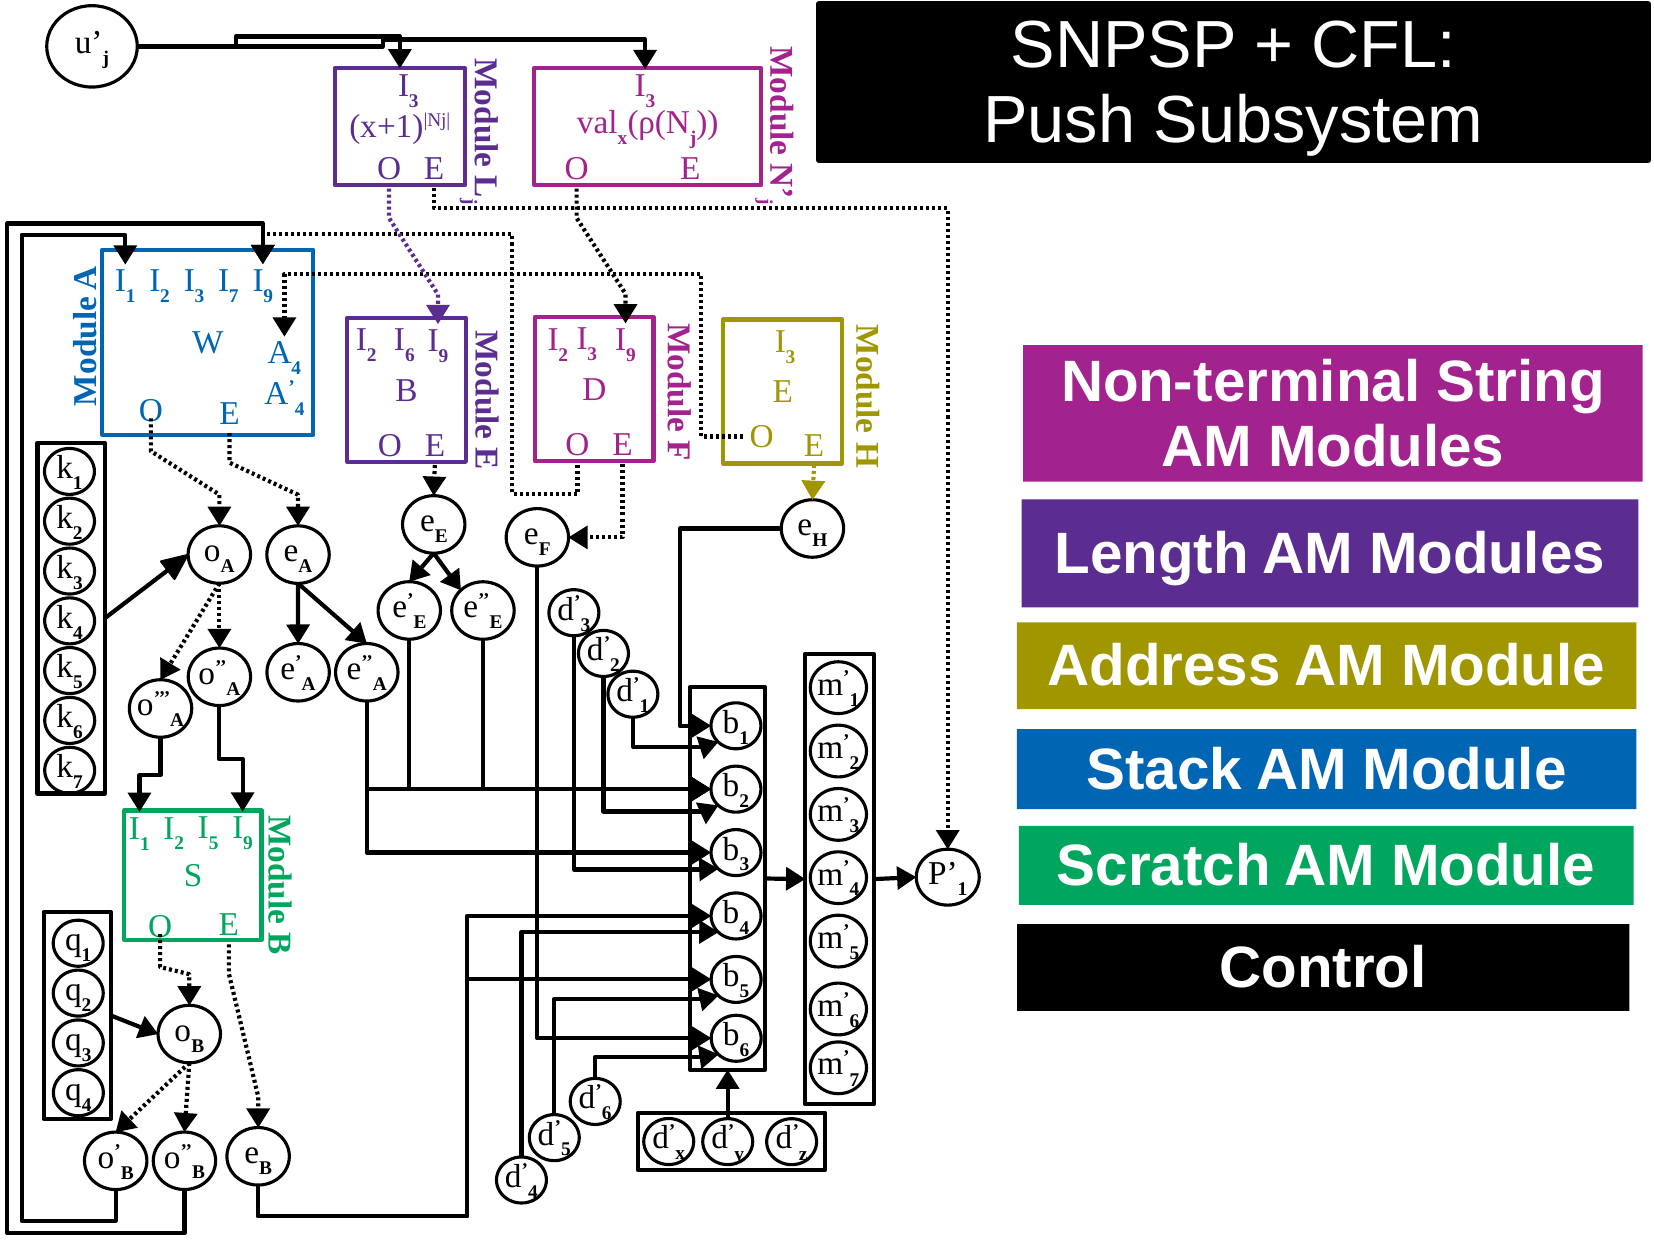

# SNPSP + CFL: Push Subsystem
u’j
valx(ρ(Nj))
(x+1)|Nj|
I3
I3
Module N’j
Module Lj
E
E
O
O
W
I9
I7
I3
I2
I1
Module A
D
B
E
I3
I2
I2
I6
I9
I9
I3
A4
Non-terminal String
AM Modules
Module F
Module H
Module E
A’4
E
O
E
O
E
E
O
O
k1
eE
k2
Length AM Modules
eH
eF
oA
eA
k3
e’E
e’’E
d’3
k4
Address AM Module
d’2
e’A
e’’A
k5
o’’A
m’1
d’1
o’’’A
k6
b1
m’2
Stack AM Module
k7
b2
m’3
S
I9
I5
I1
I2
Scratch AM Module
b3
P’1
m’4
Module B
b4
E
m’5
O
q1
Control
b5
q2
m’6
oB
b6
q3
m’7
q4
d’6
d’5
d’x
d’y
d’z
eB
o’’B
o’B
d’4